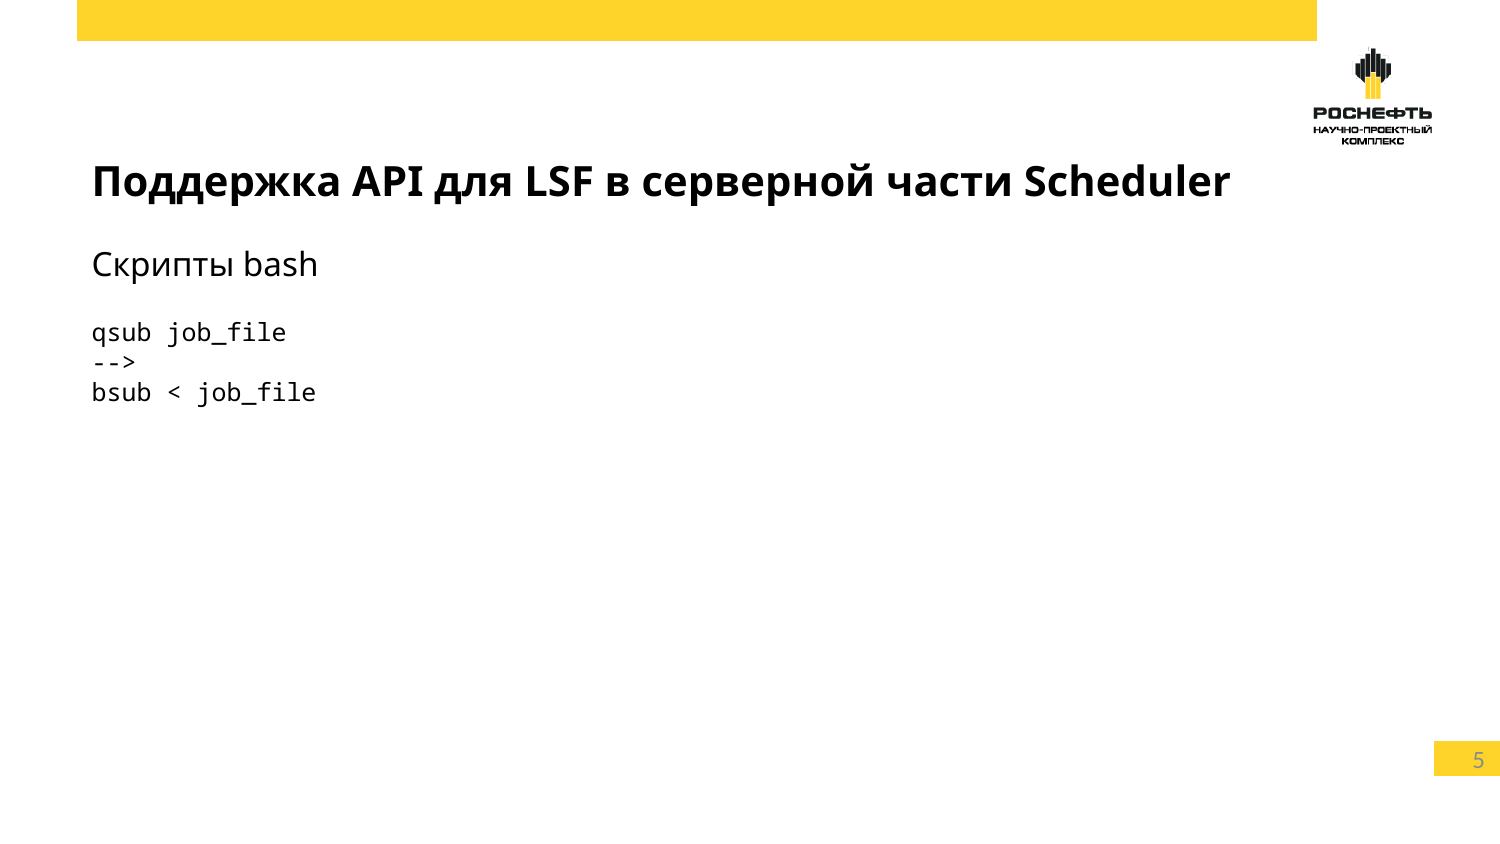

Поддержка API для LSF в серверной части Scheduler
Скрипты bash
qsub job_file
-->
bsub < job_file